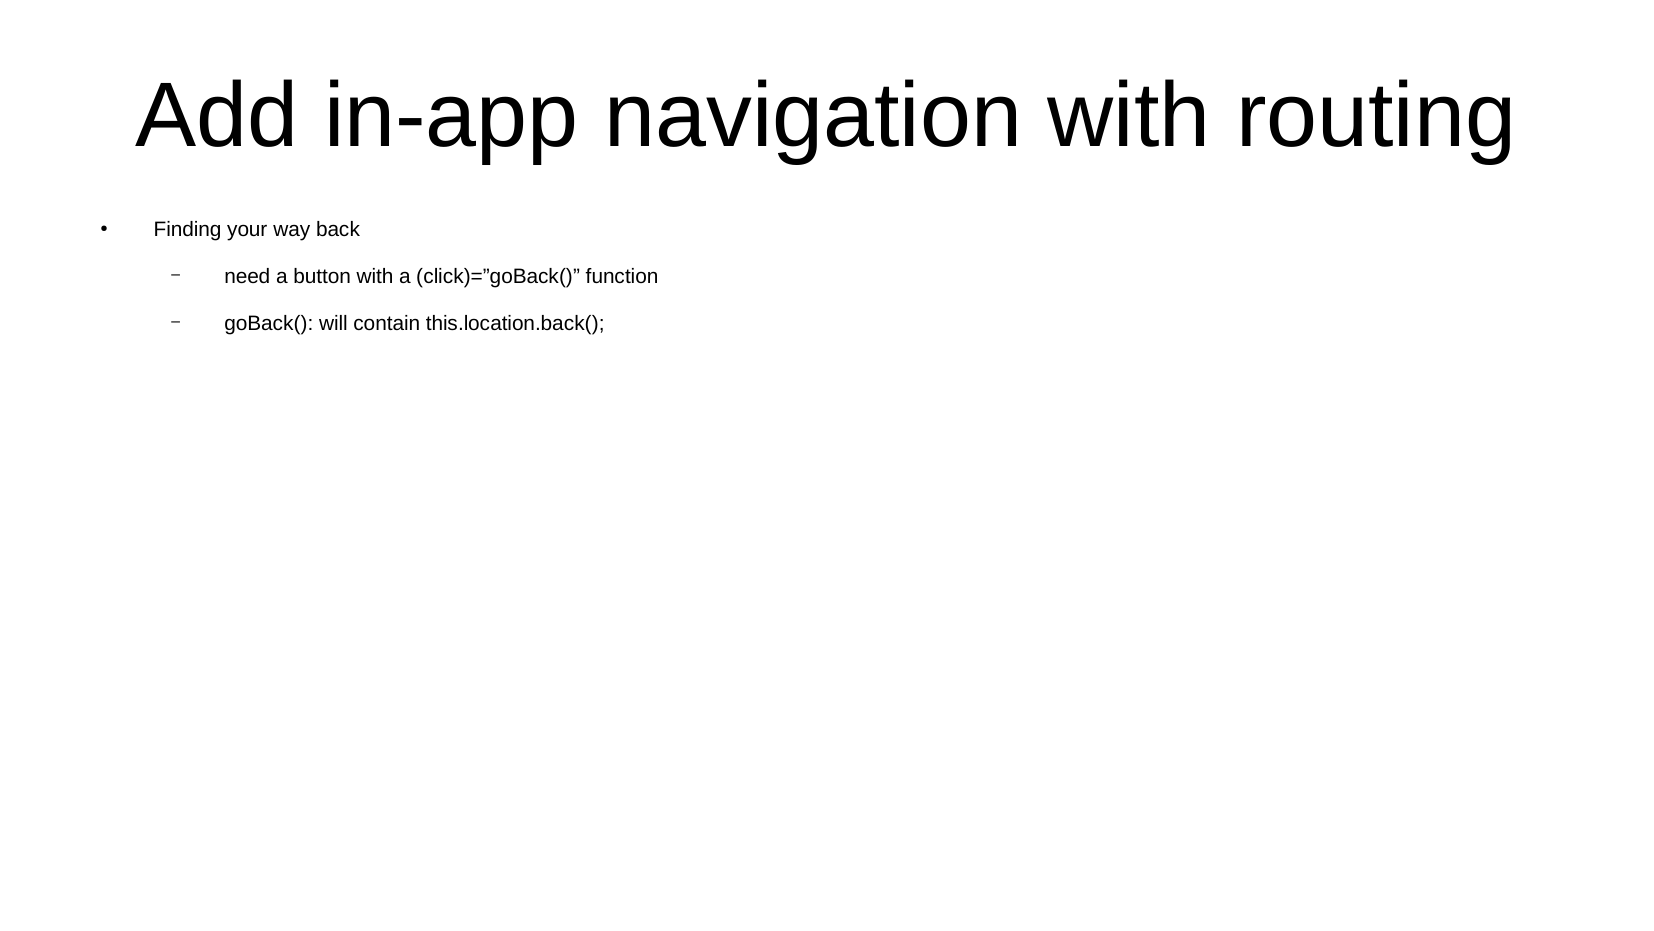

# Add in-app navigation with routing
Finding your way back
need a button with a (click)=”goBack()” function
goBack(): will contain this.location.back();